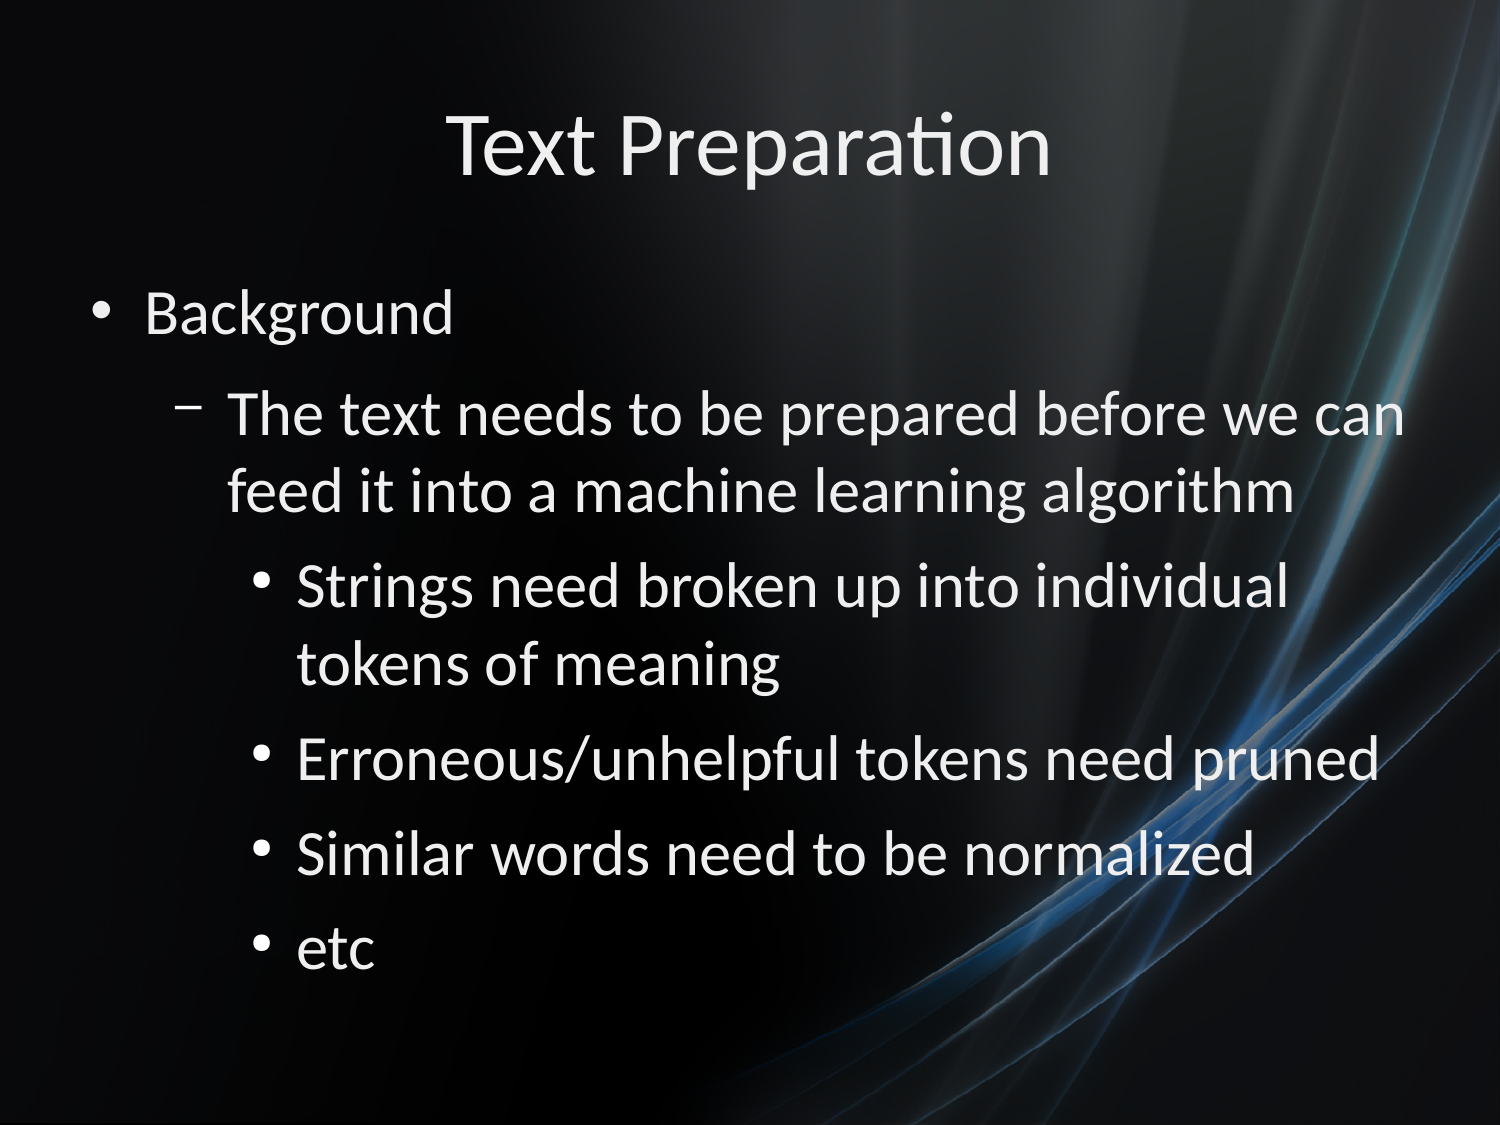

# Text Preparation
Background
The text needs to be prepared before we can feed it into a machine learning algorithm
Strings need broken up into individual tokens of meaning
Erroneous/unhelpful tokens need pruned
Similar words need to be normalized
etc